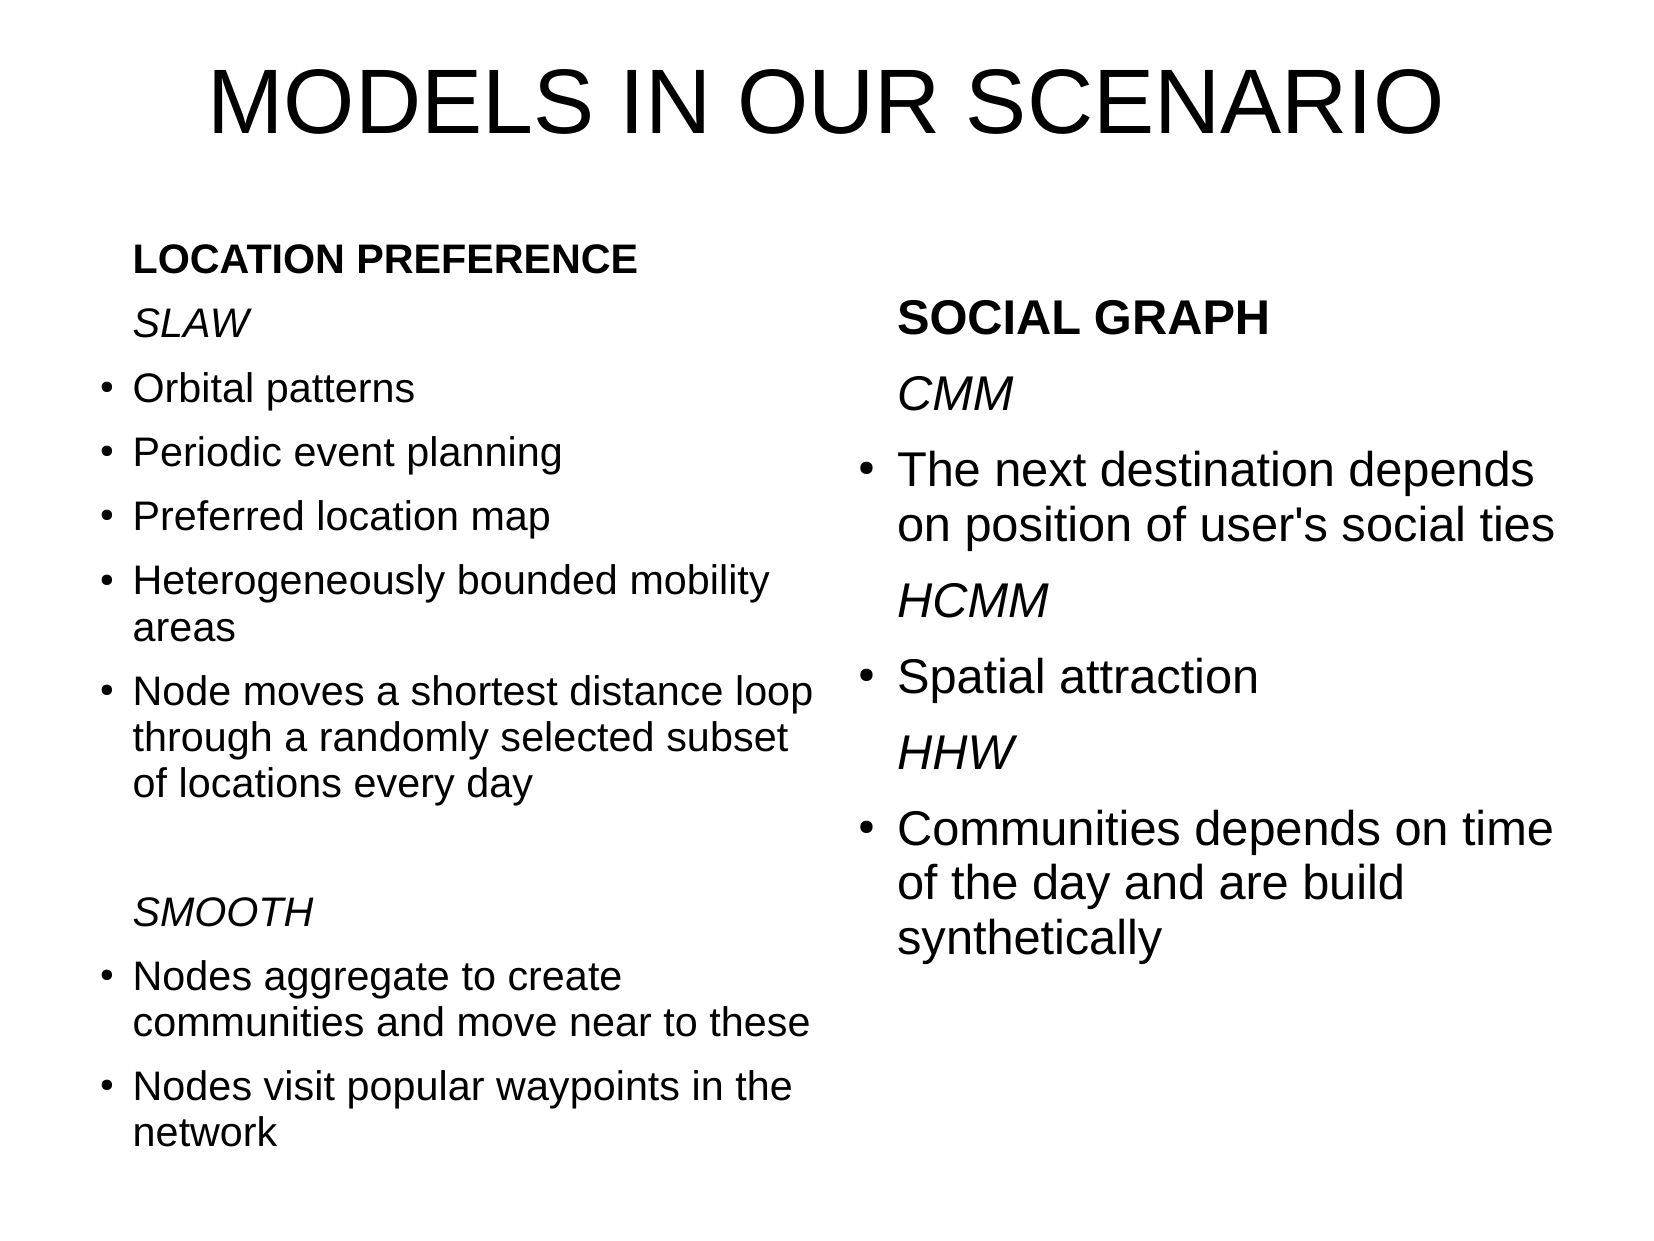

MODELS IN OUR SCENARIO
# LOCATION PREFERENCE
SLAW
Orbital patterns
Periodic event planning
Preferred location map
Heterogeneously bounded mobility areas
Node moves a shortest distance loop through a randomly selected subset of locations every day
SMOOTH
Nodes aggregate to create communities and move near to these
Nodes visit popular waypoints in the network
SOCIAL GRAPH
CMM
The next destination depends on position of user's social ties
HCMM
Spatial attraction
HHW
Communities depends on time of the day and are build synthetically